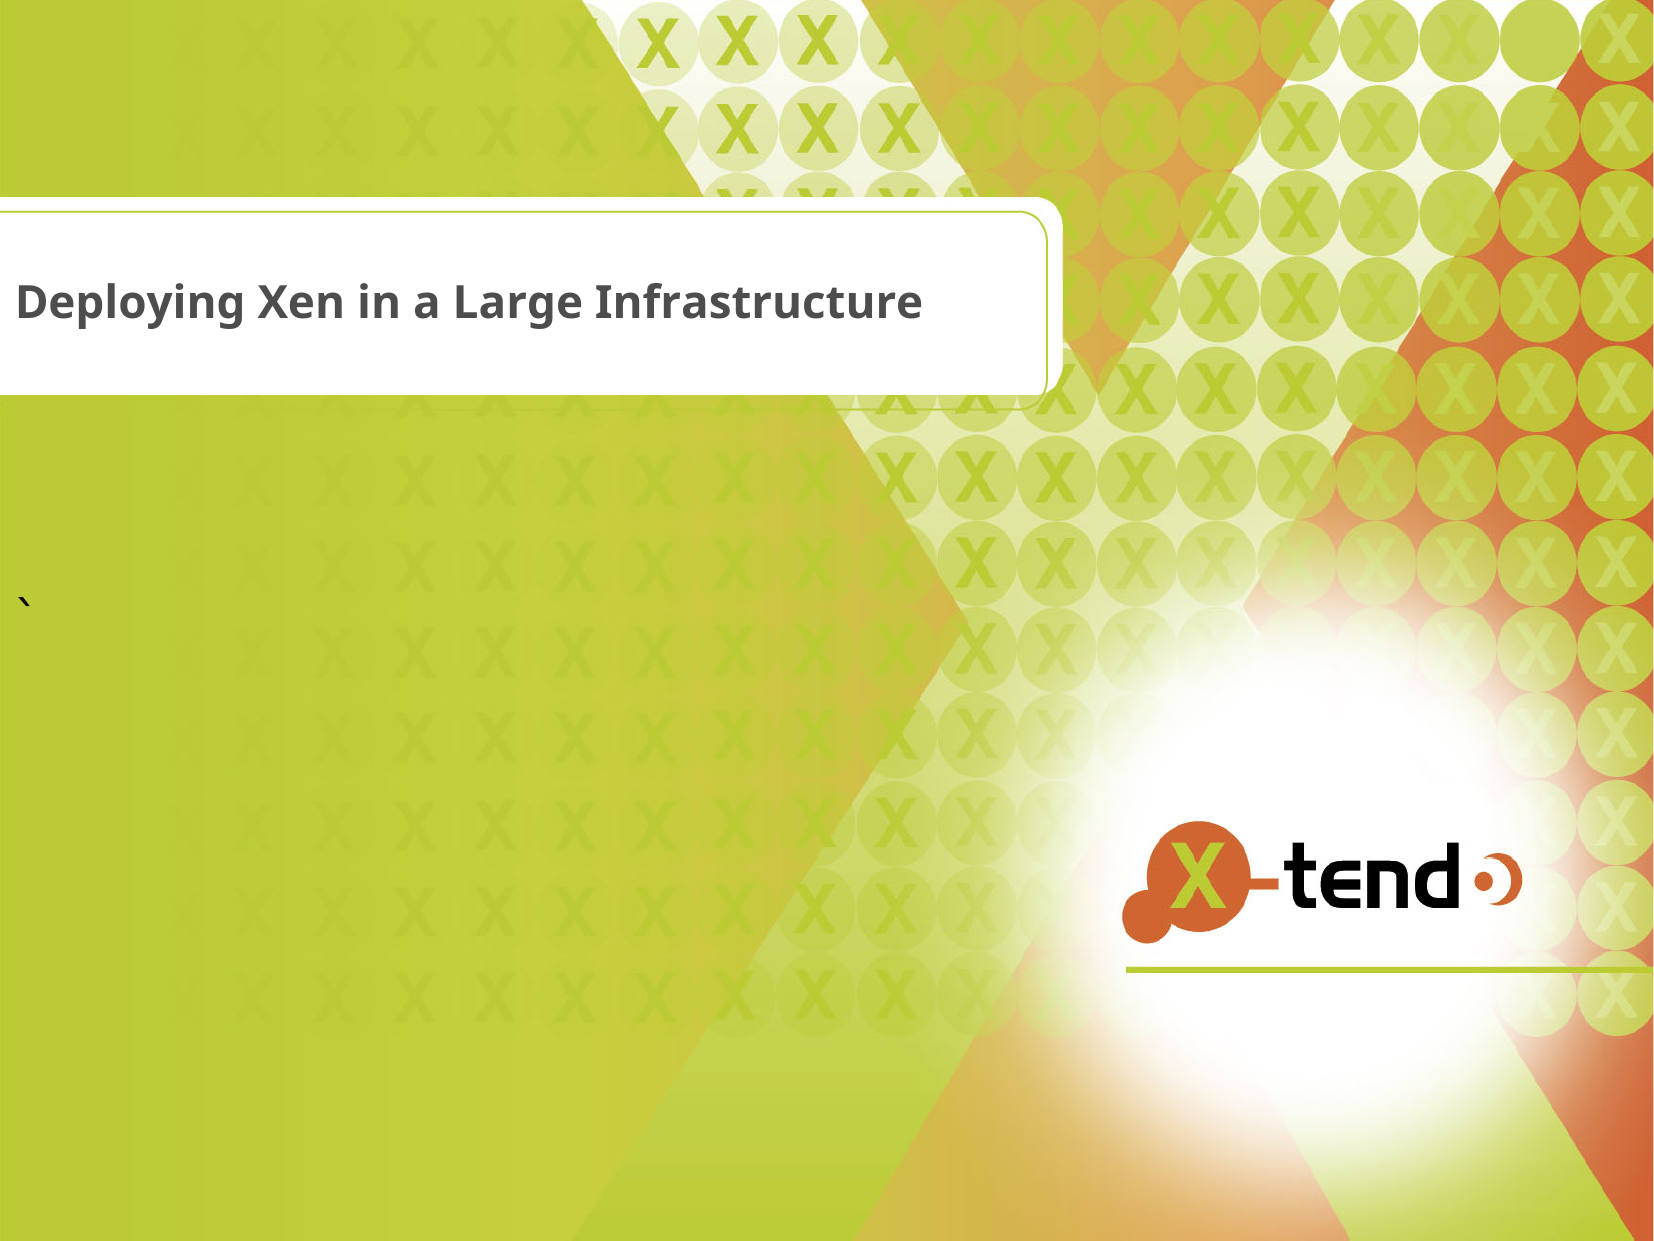

`
Deploying Xen in a Large Infrastructure
#